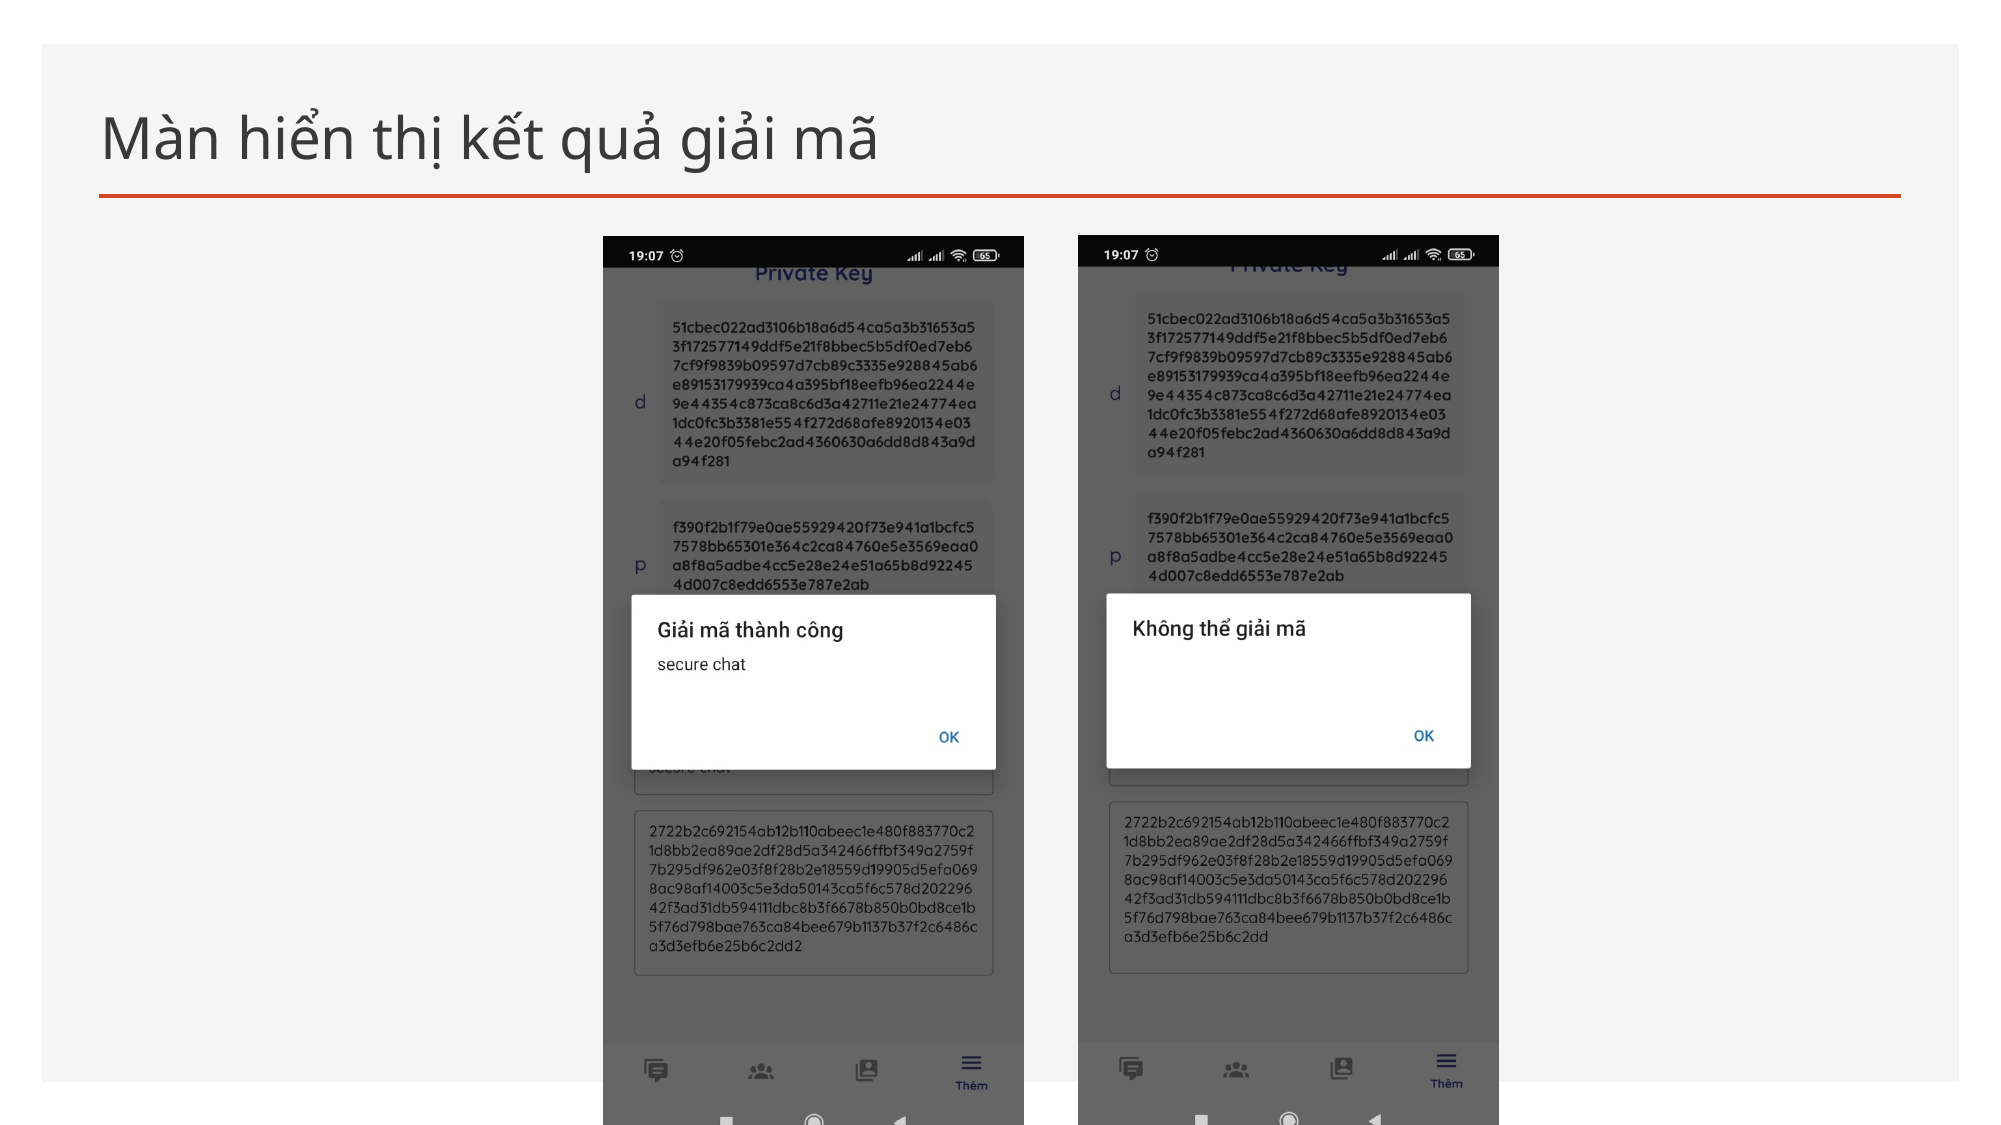

# Màn hiển thị kết quả giải mã